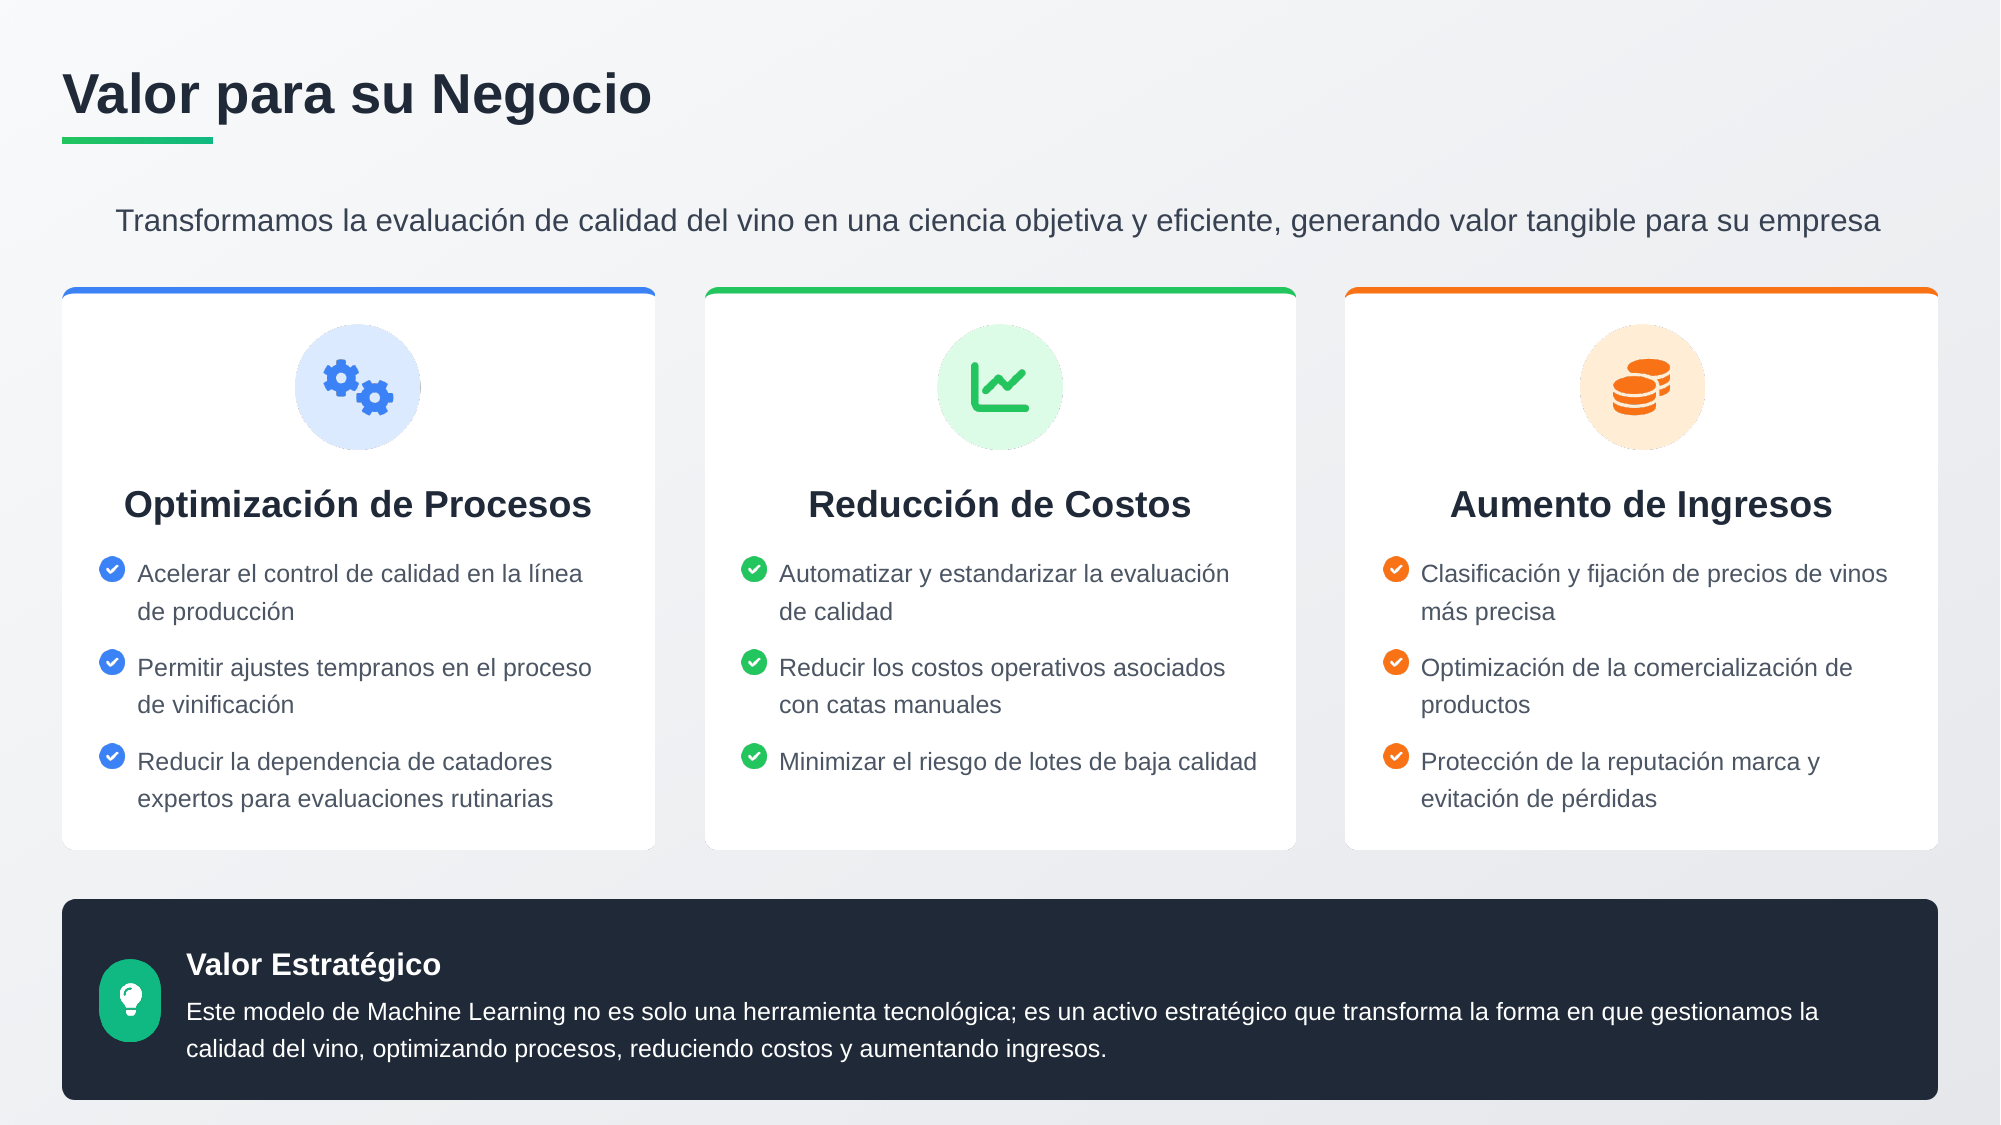

Valor para su Negocio
Transformamos la evaluación de calidad del vino en una ciencia objetiva y eficiente, generando valor tangible para su empresa
Optimización de Procesos
Reducción de Costos
Aumento de Ingresos
Acelerar el control de calidad en la línea de producción
Automatizar y estandarizar la evaluación de calidad
Clasificación y fijación de precios de vinos más precisa
Permitir ajustes tempranos en el proceso de vinificación
Reducir los costos operativos asociados con catas manuales
Optimización de la comercialización de productos
Reducir la dependencia de catadores expertos para evaluaciones rutinarias
Minimizar el riesgo de lotes de baja calidad
Protección de la reputación marca y evitación de pérdidas
Valor Estratégico
Este modelo de Machine Learning no es solo una herramienta tecnológica; es un activo estratégico que transforma la forma en que gestionamos la calidad del vino, optimizando procesos, reduciendo costos y aumentando ingresos.